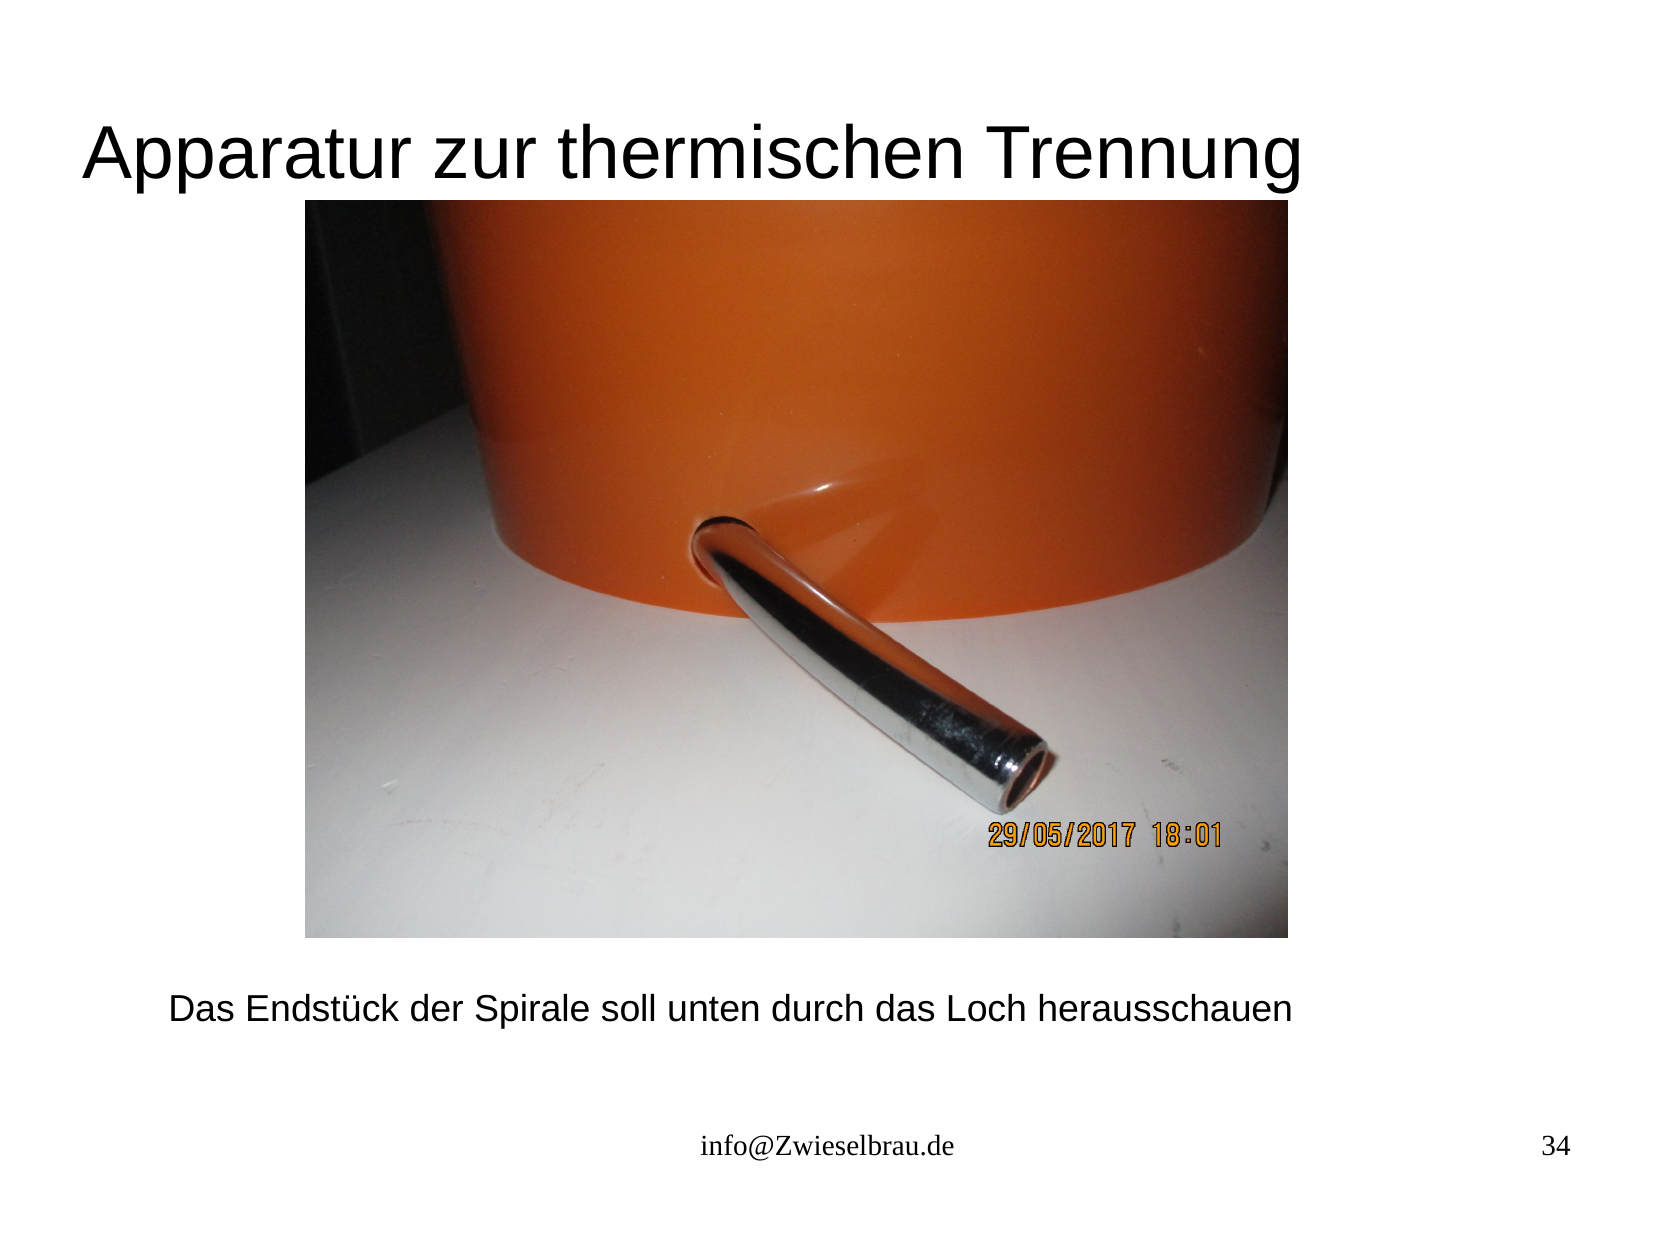

# Apparatur zur thermischen Trennung
Das Endstück der Spirale soll unten durch das Loch herausschauen
info@Zwieselbrau.de
34